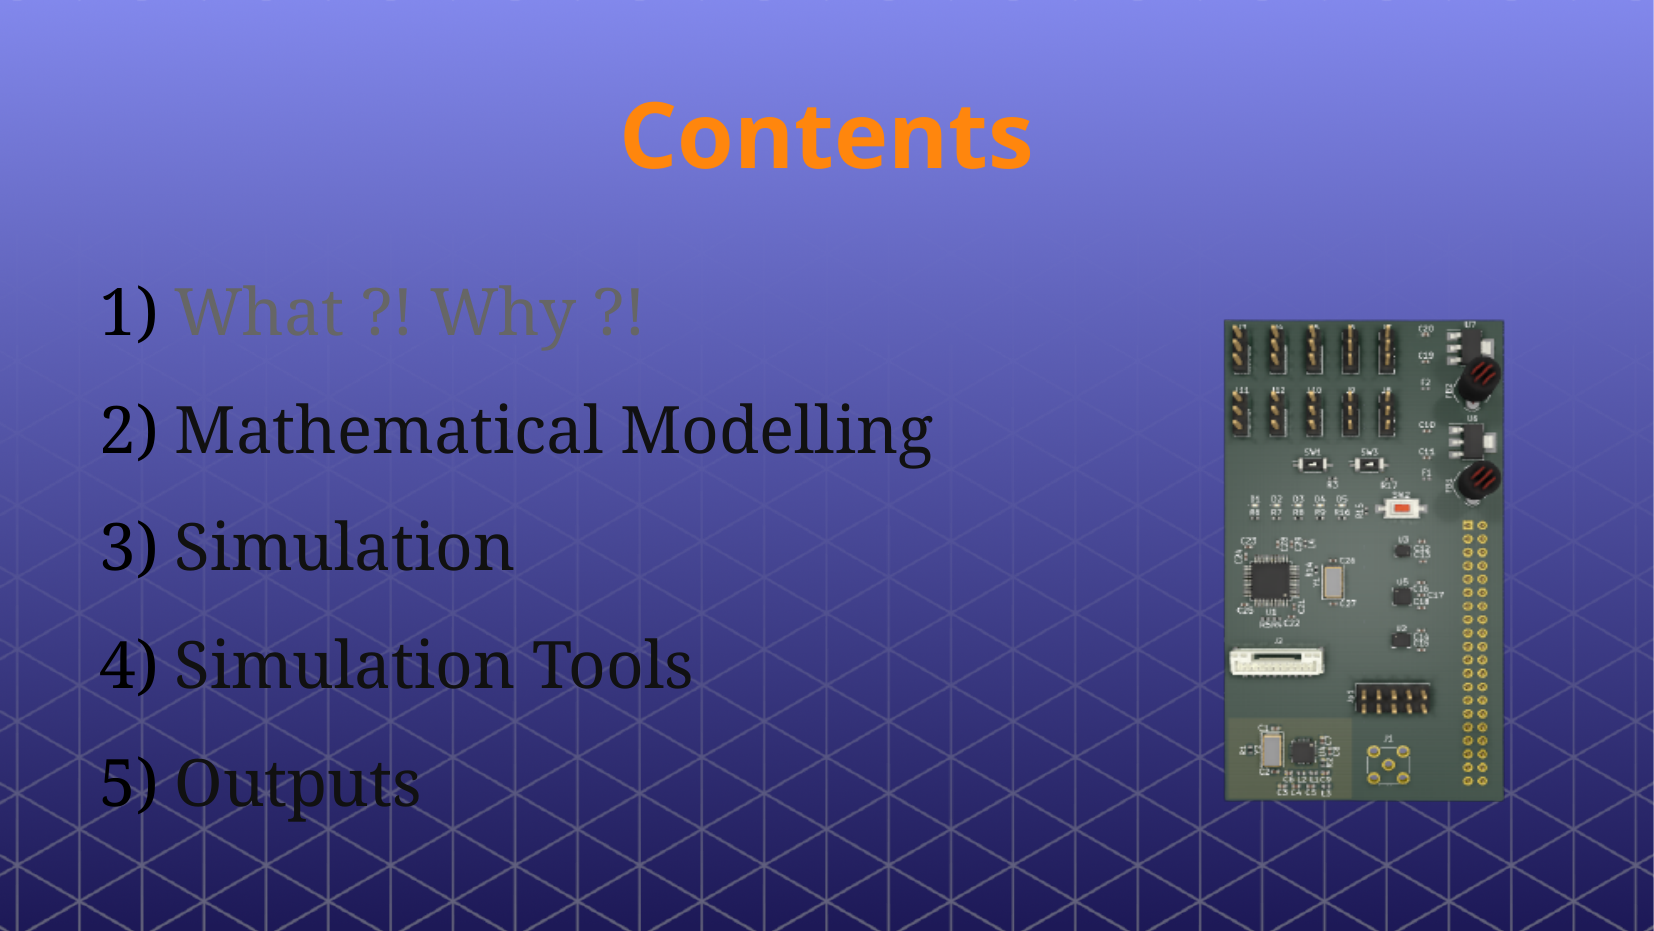

# Contents
 What ?! Why ?!
 Mathematical Modelling
 Simulation
 Simulation Tools
 Outputs